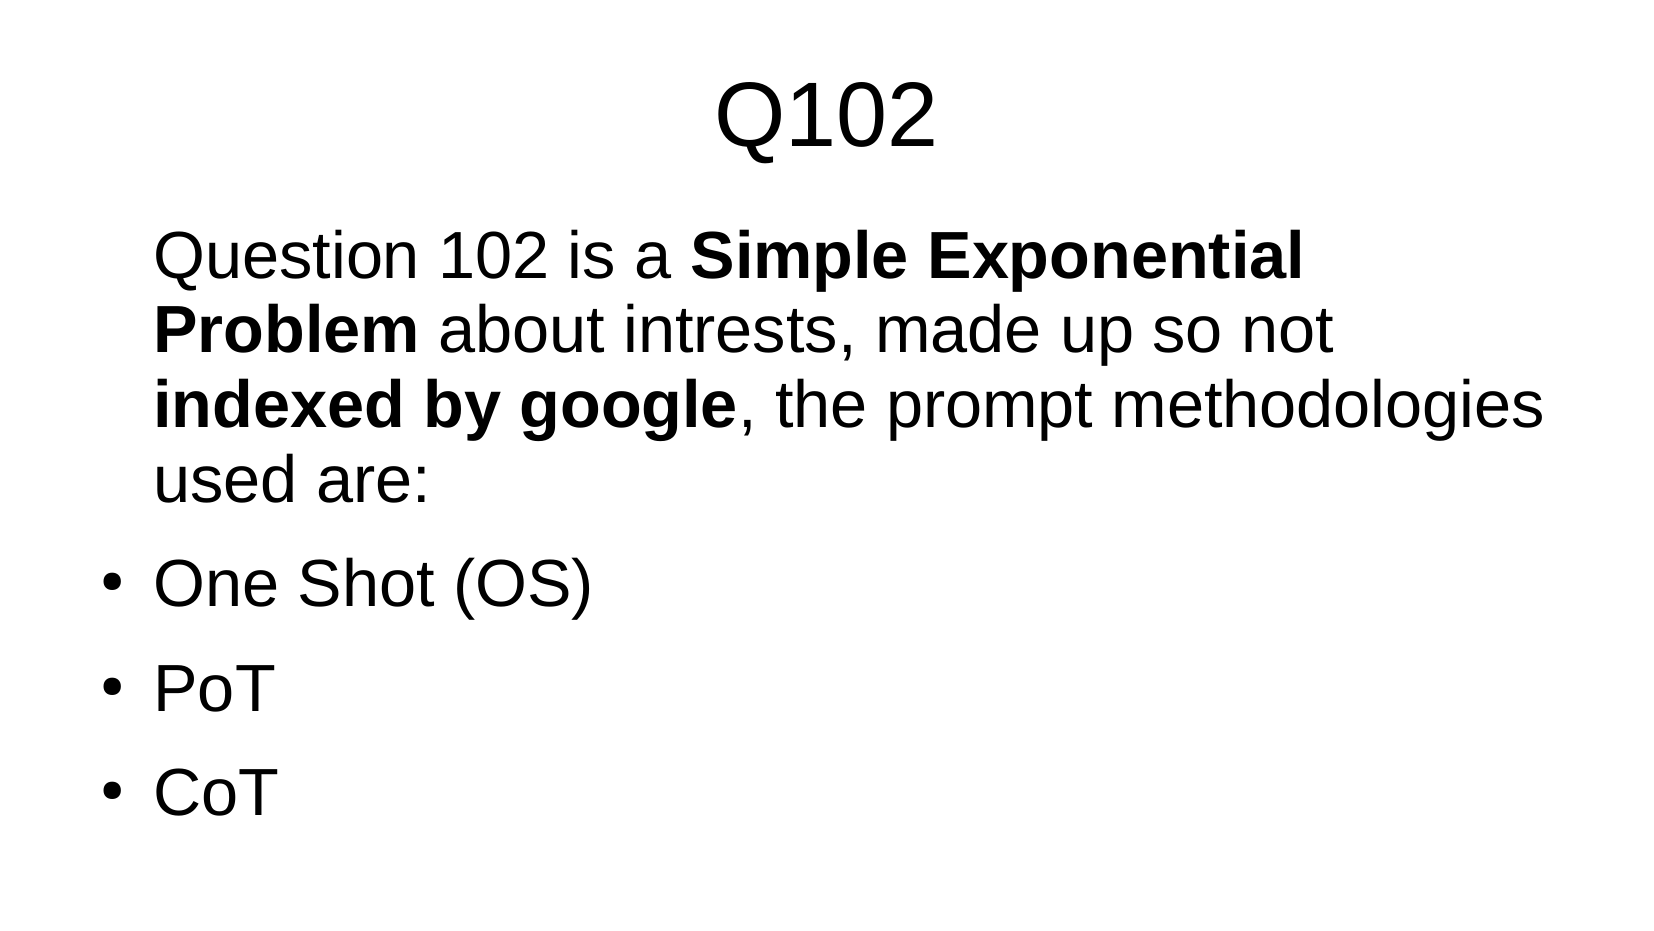

# Q102
Question 102 is a Simple Exponential Problem about intrests, made up so not indexed by google, the prompt methodologies used are:
One Shot (OS)
PoT
CoT